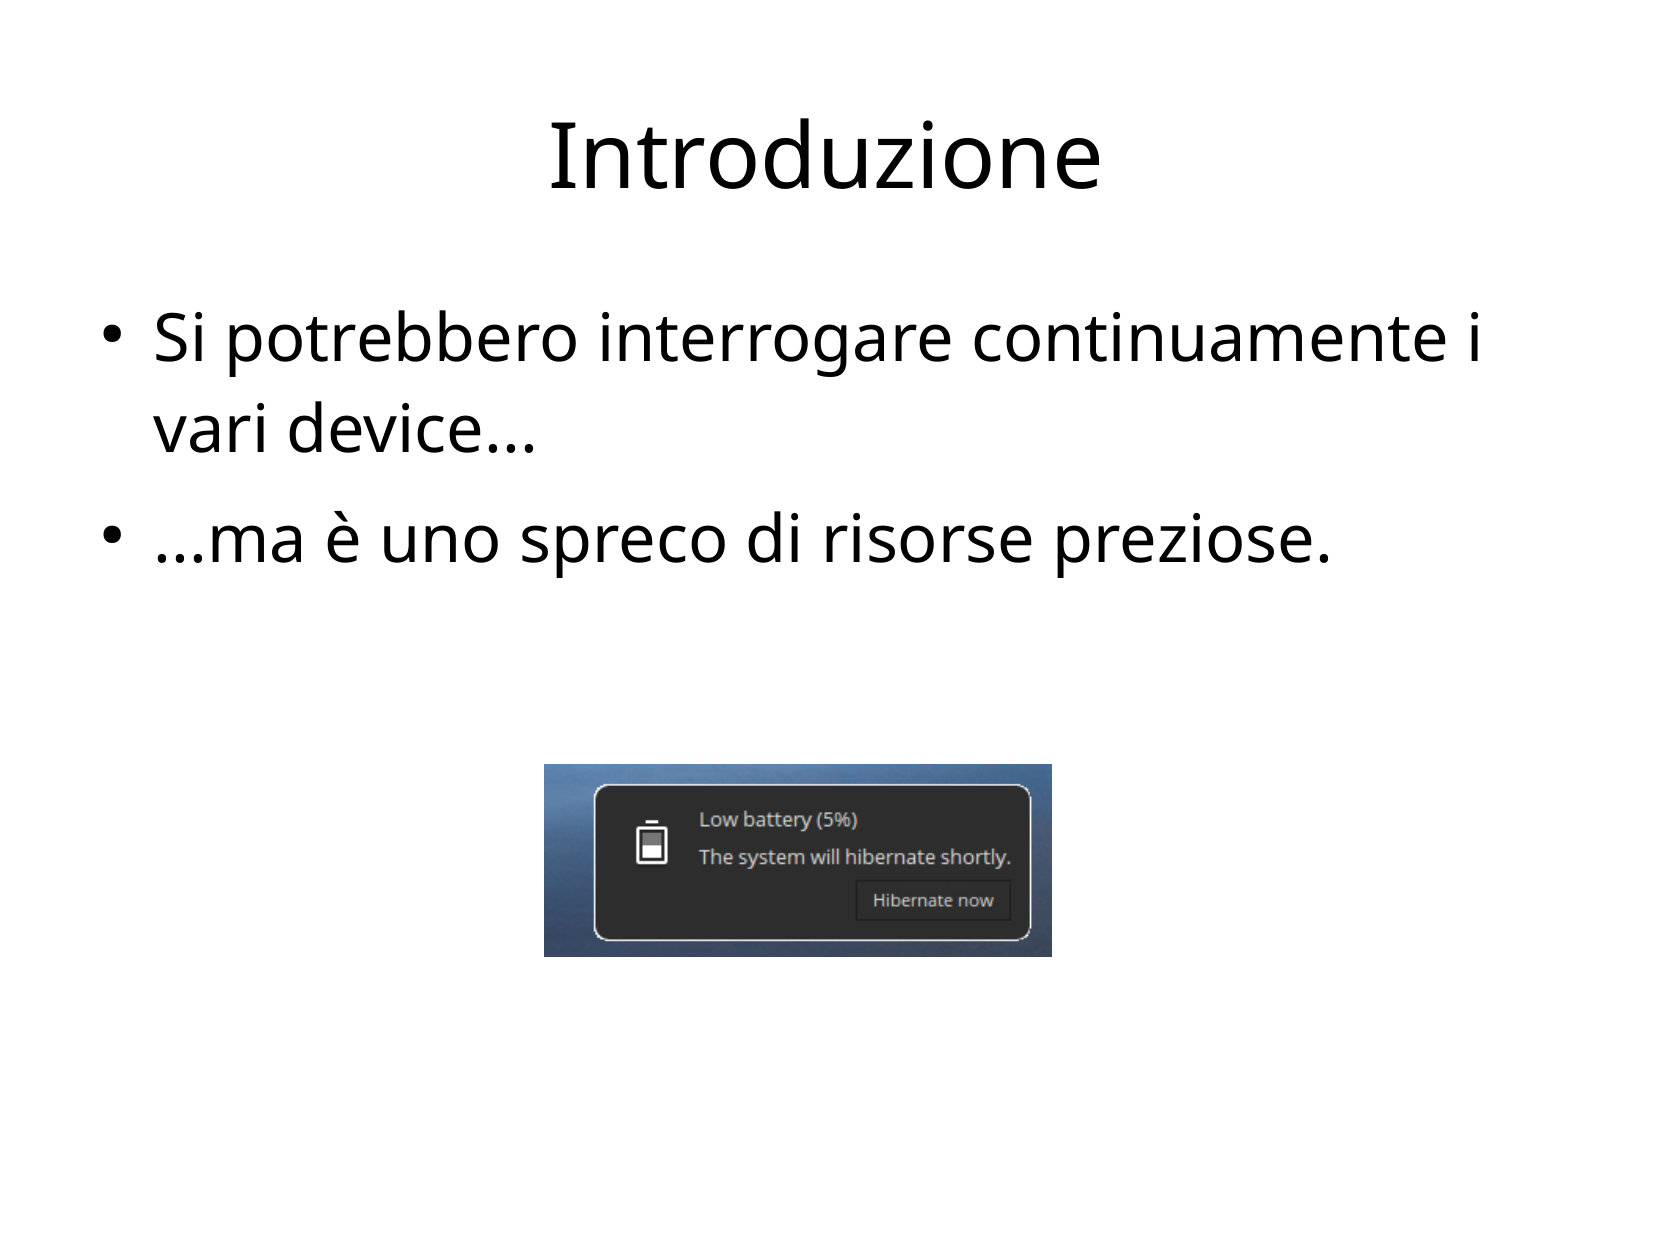

# Introduzione
Si potrebbero interrogare continuamente i vari device...
...ma è uno spreco di risorse preziose.